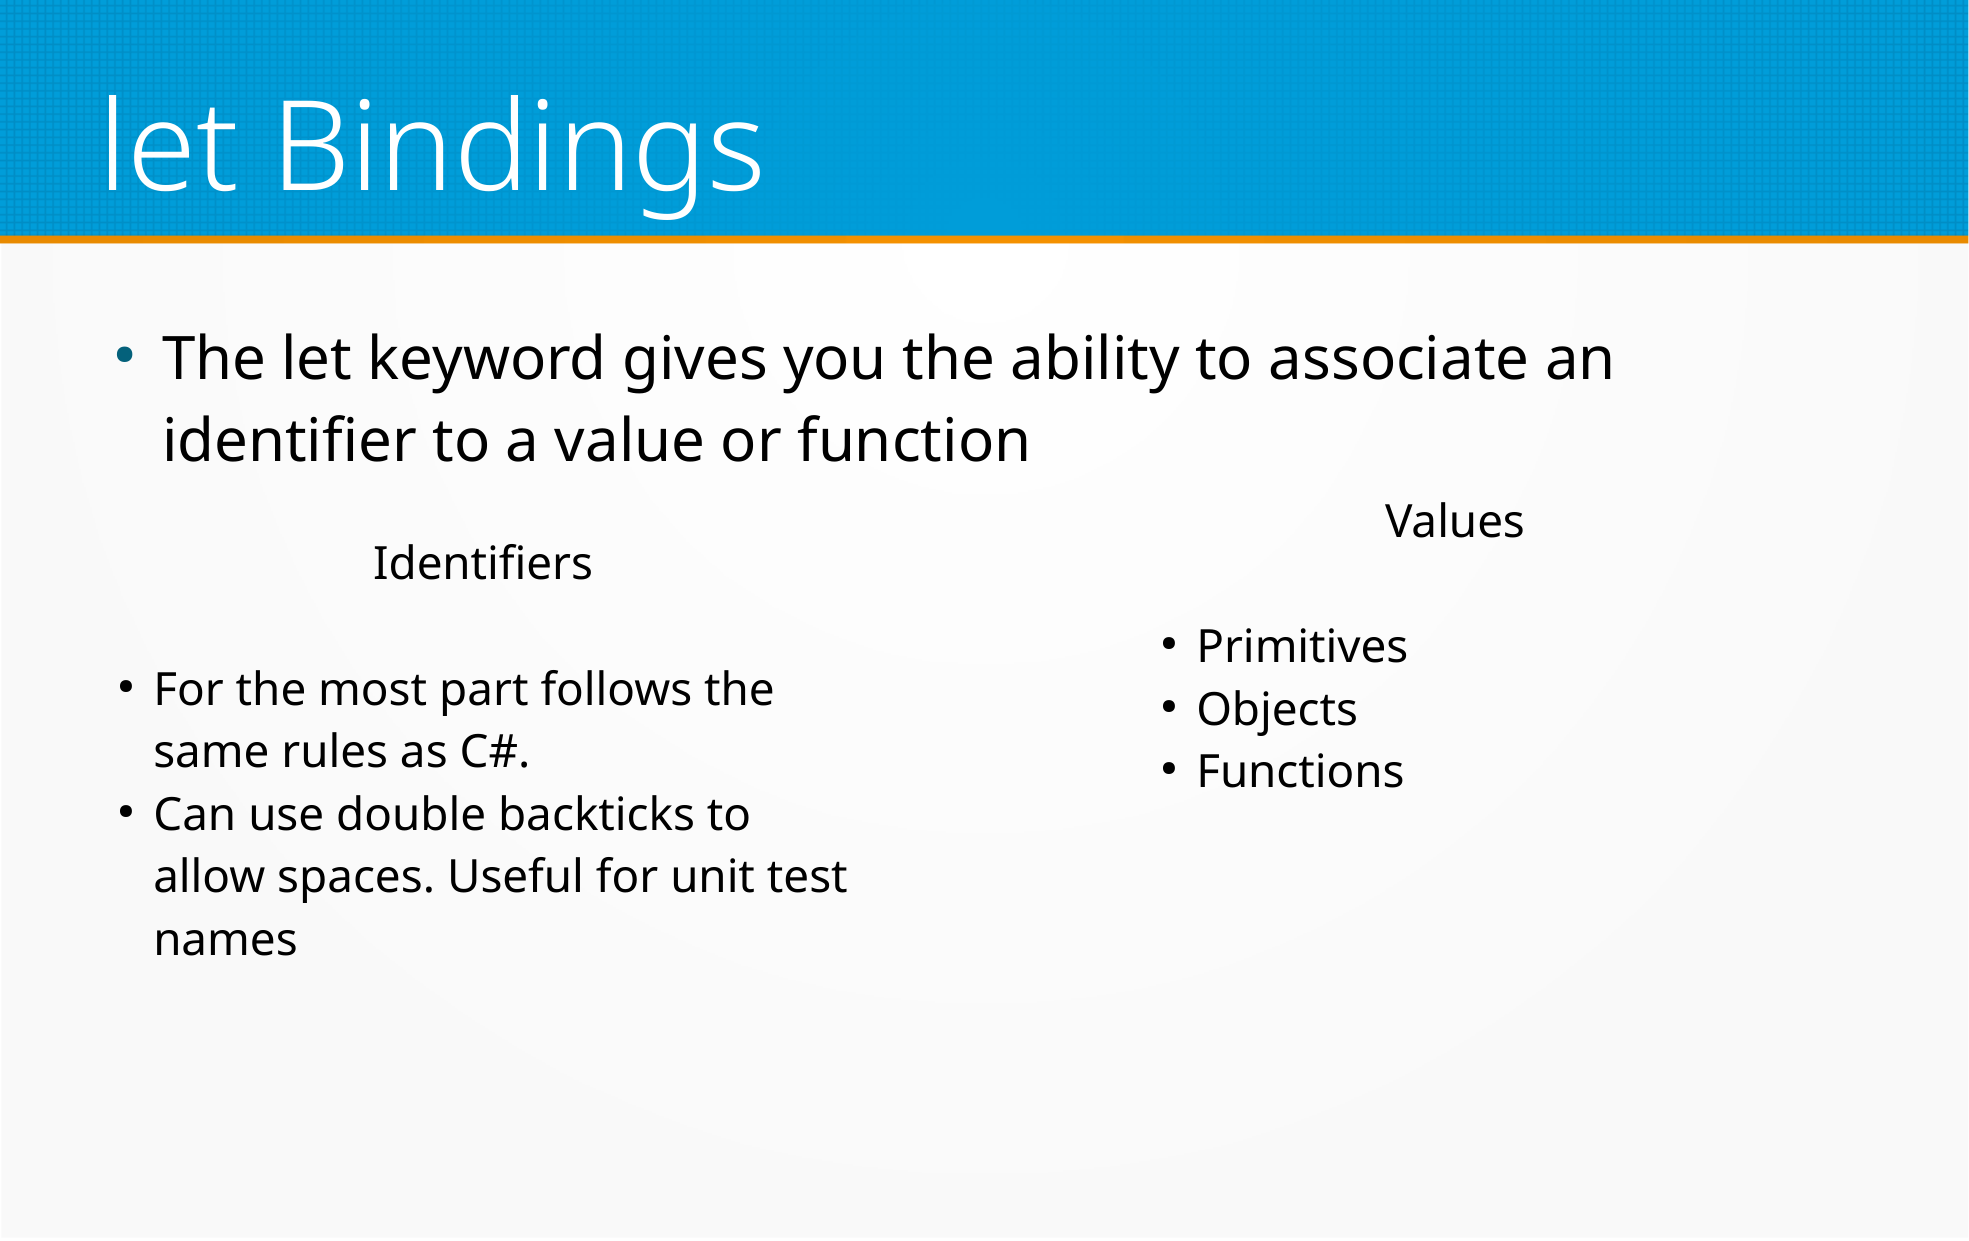

# let Bindings
The let keyword gives you the ability to associate an identifier to a value or function
Values
Primitives
Objects
Functions
Identifiers
For the most part follows the same rules as C#.
Can use double backticks to allow spaces. Useful for unit test names